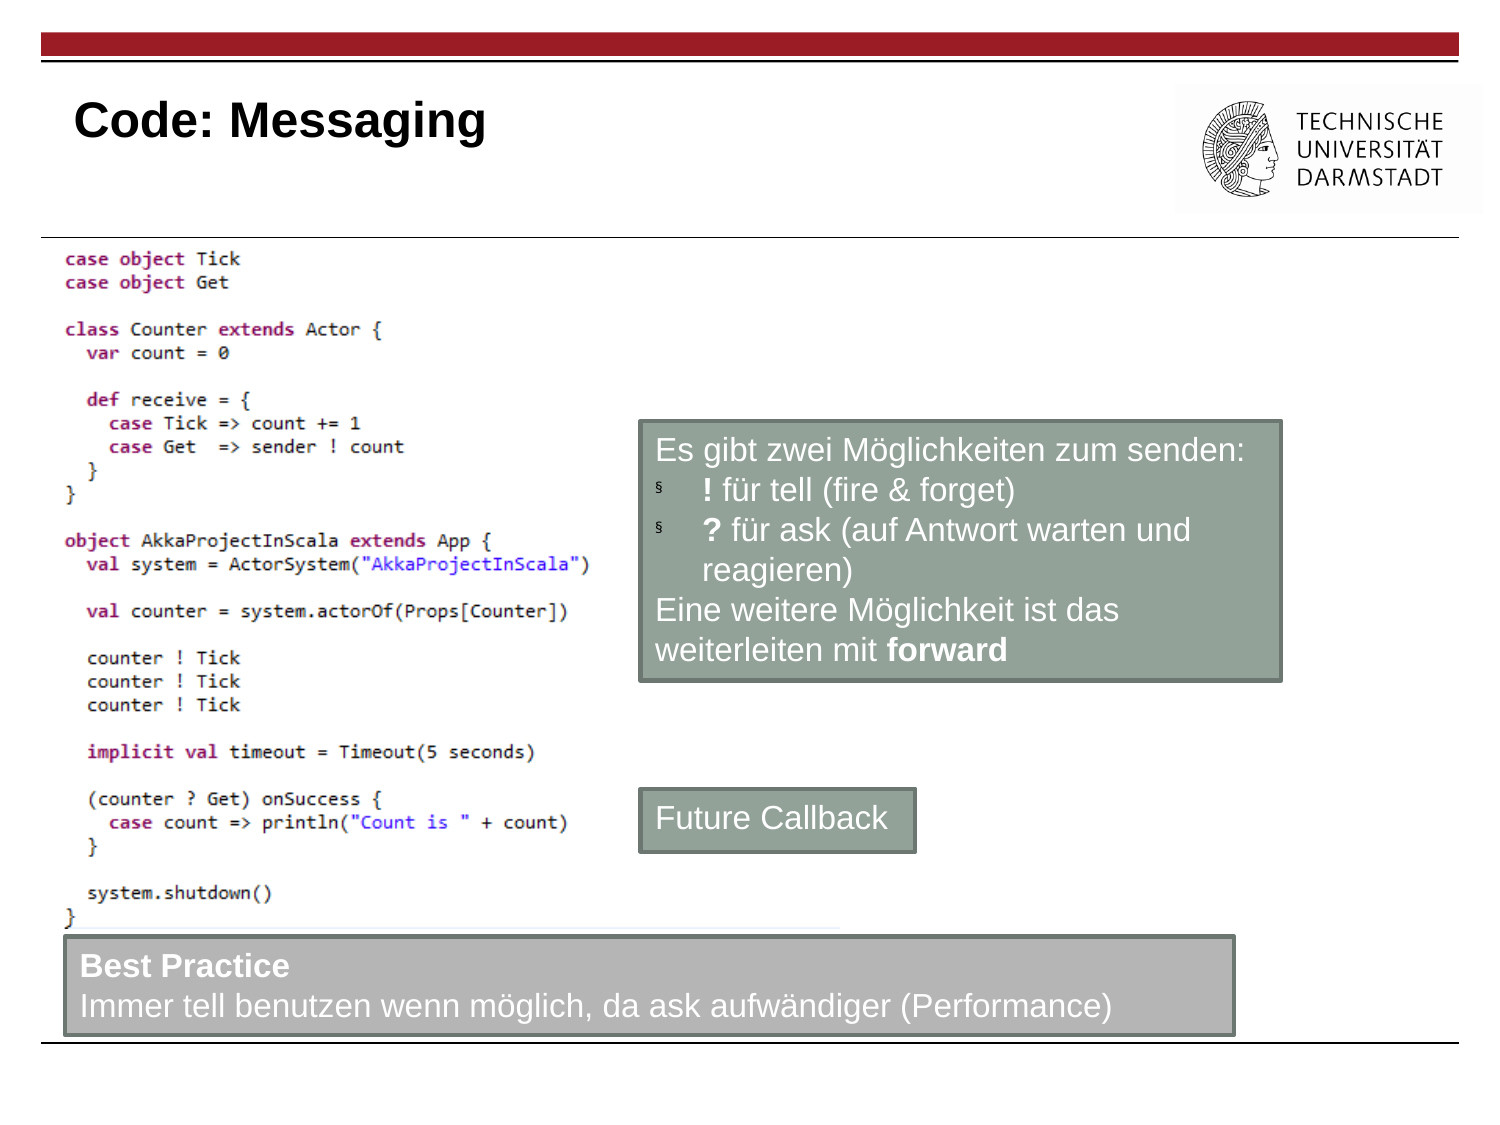

# Code: Messaging
Es gibt zwei Möglichkeiten zum senden:
! für tell (fire & forget)
? für ask (auf Antwort warten und reagieren)
Eine weitere Möglichkeit ist das weiterleiten mit forward
Future Callback
Best Practice
Immer tell benutzen wenn möglich, da ask aufwändiger (Performance)